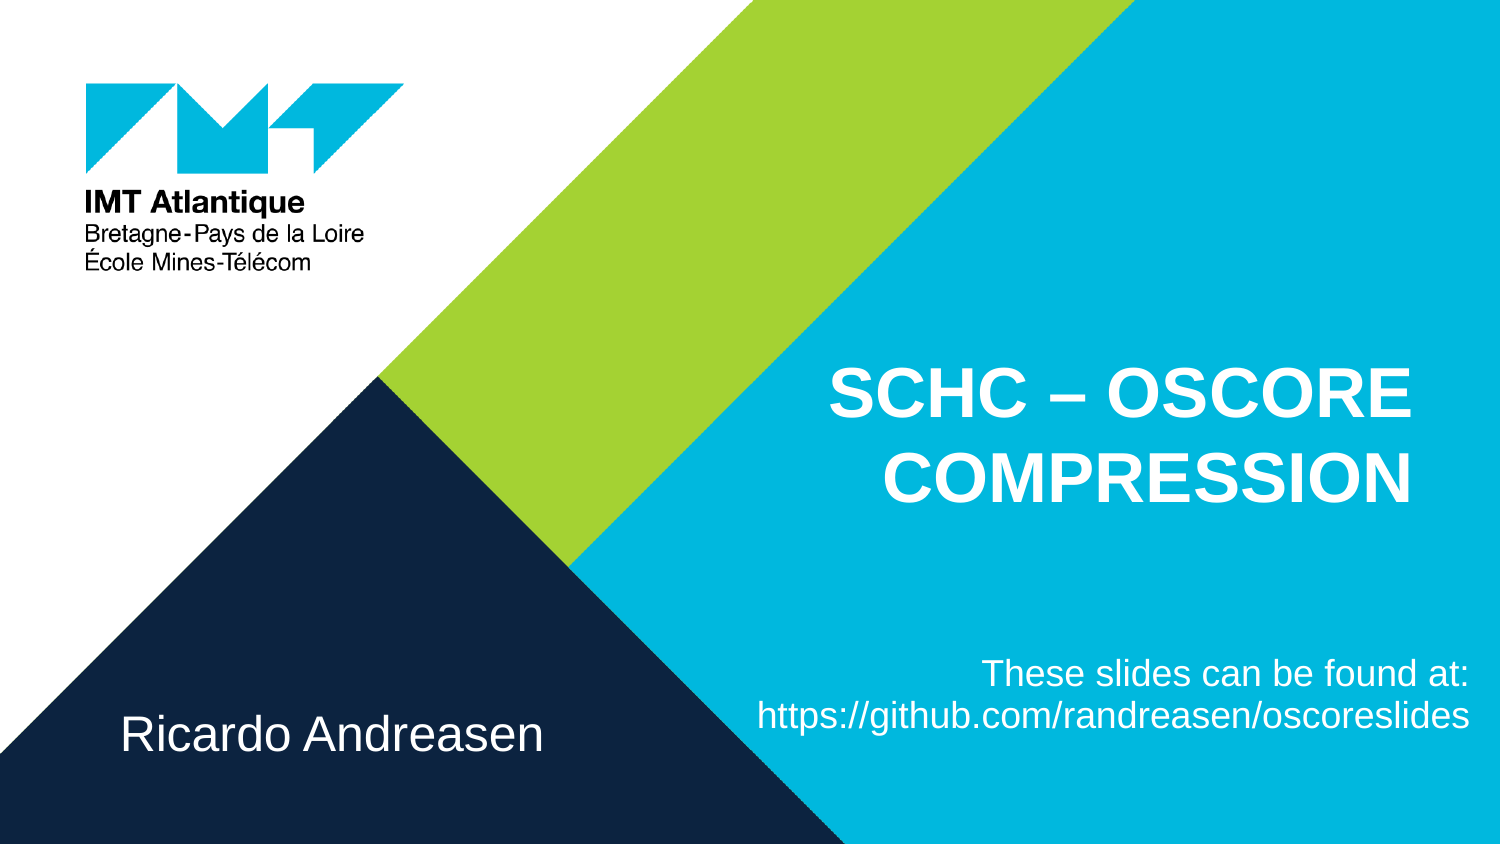

# SCHC – OSCORE Compression
These slides can be found at:
https://github.com/randreasen/oscoreslides
Ricardo Andreasen